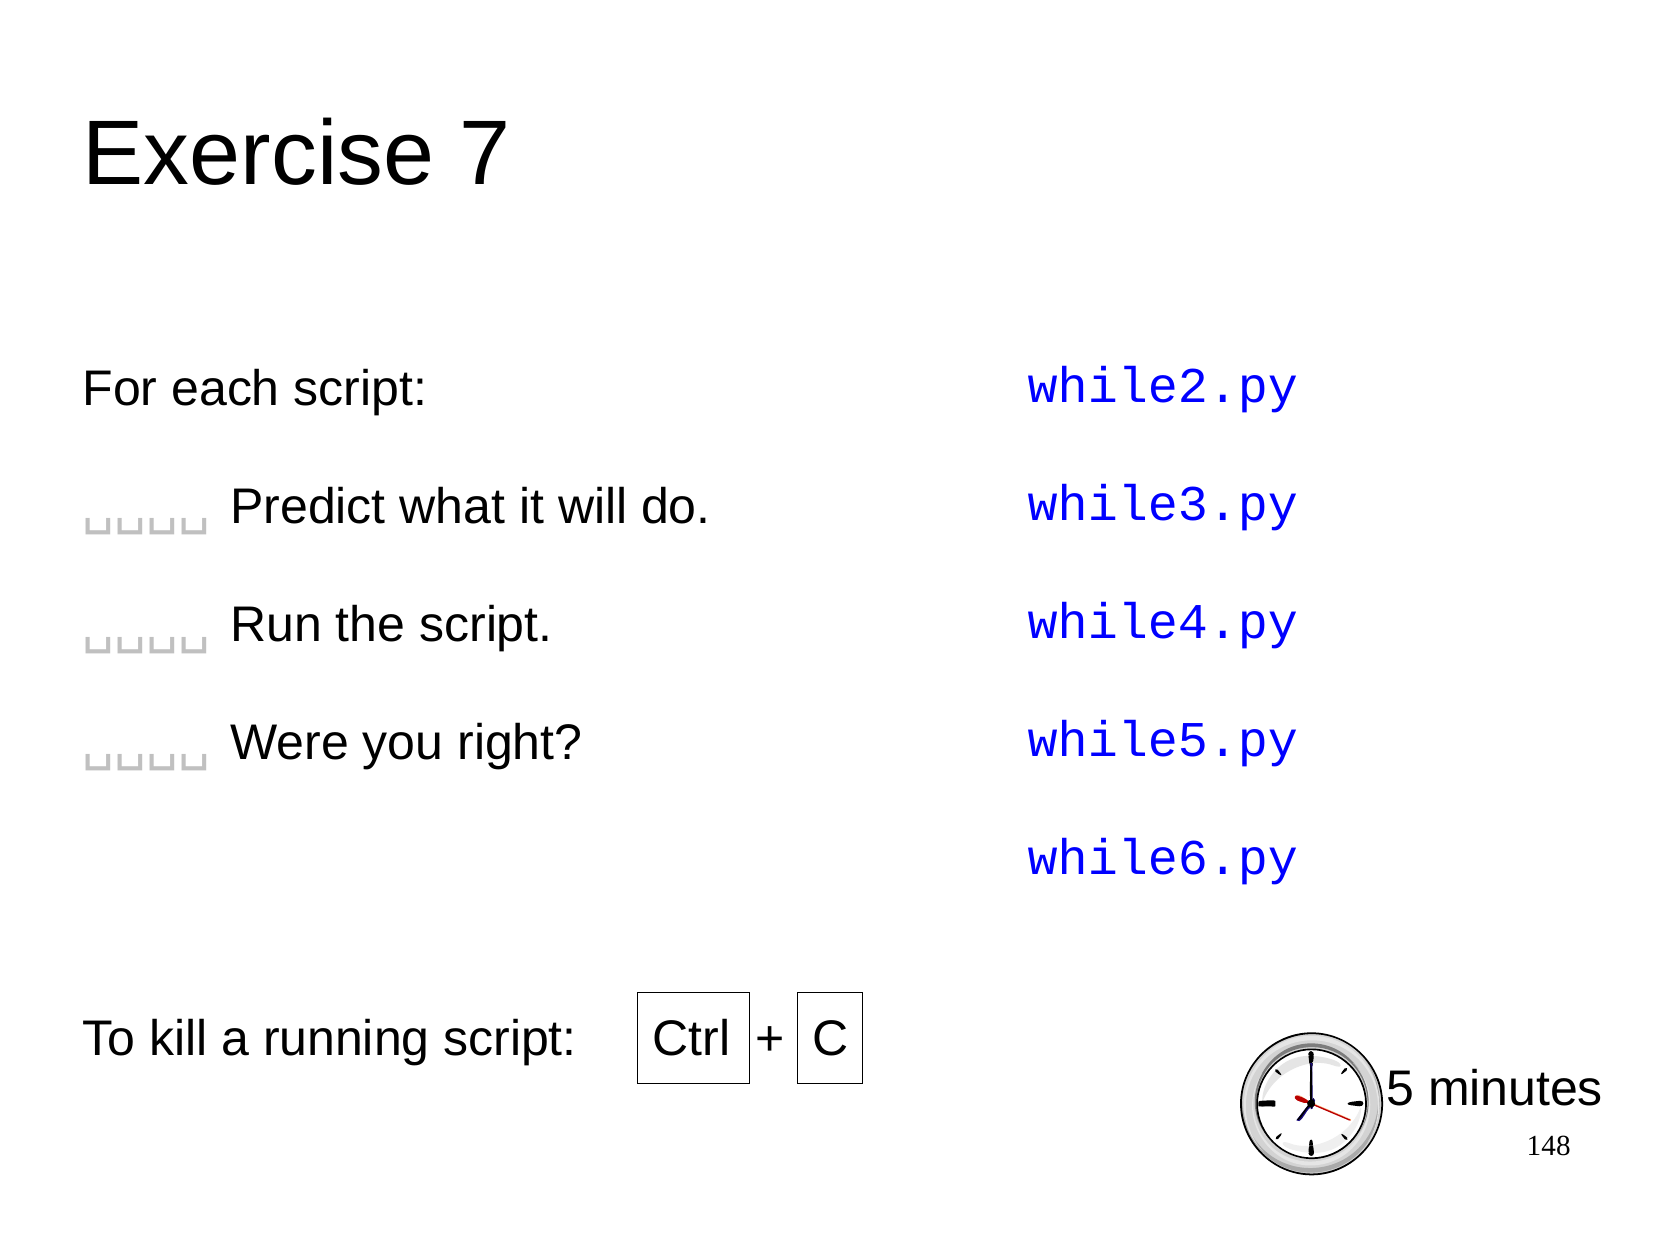

# Exercise 7
For each script:
while2.py
Predict what it will do.
while3.py
␣␣␣␣
while4.py
Run the script.
␣␣␣␣
while5.py
Were you right?
␣␣␣␣
while6.py
Ctrl
C
+
To kill a running script:
5 minutes
148